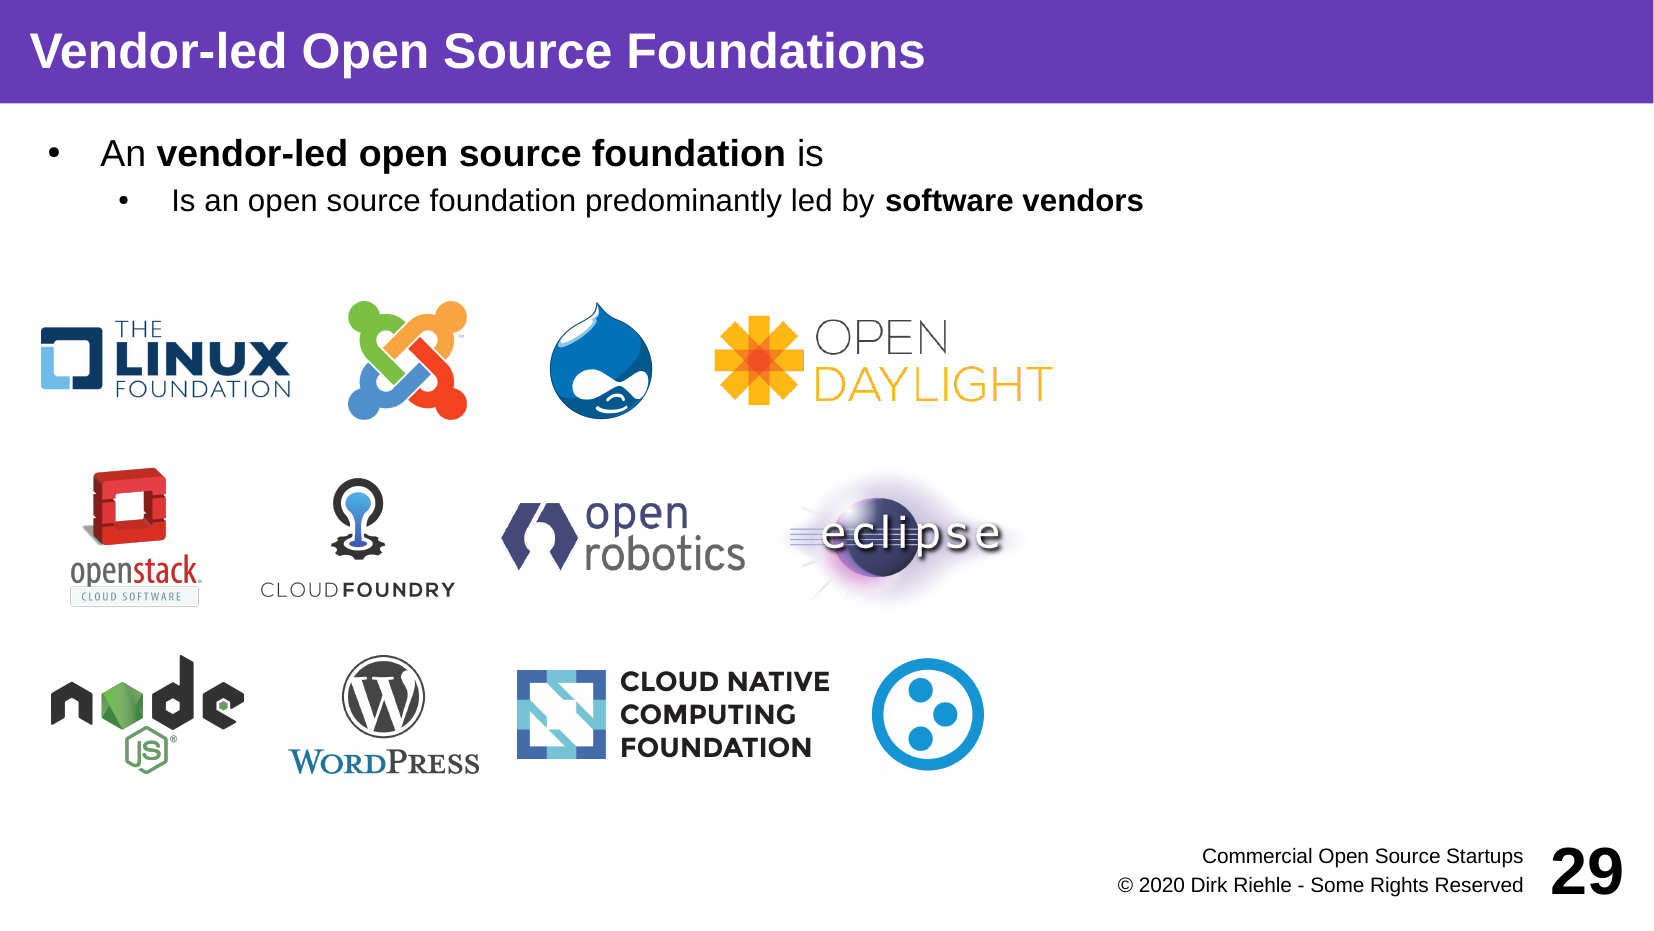

# Vendor-led Open Source Foundations
An vendor-led open source foundation is
Is an open source foundation predominantly led by software vendors
Commercial Open Source Startups
29
© 2020 Dirk Riehle - Some Rights Reserved